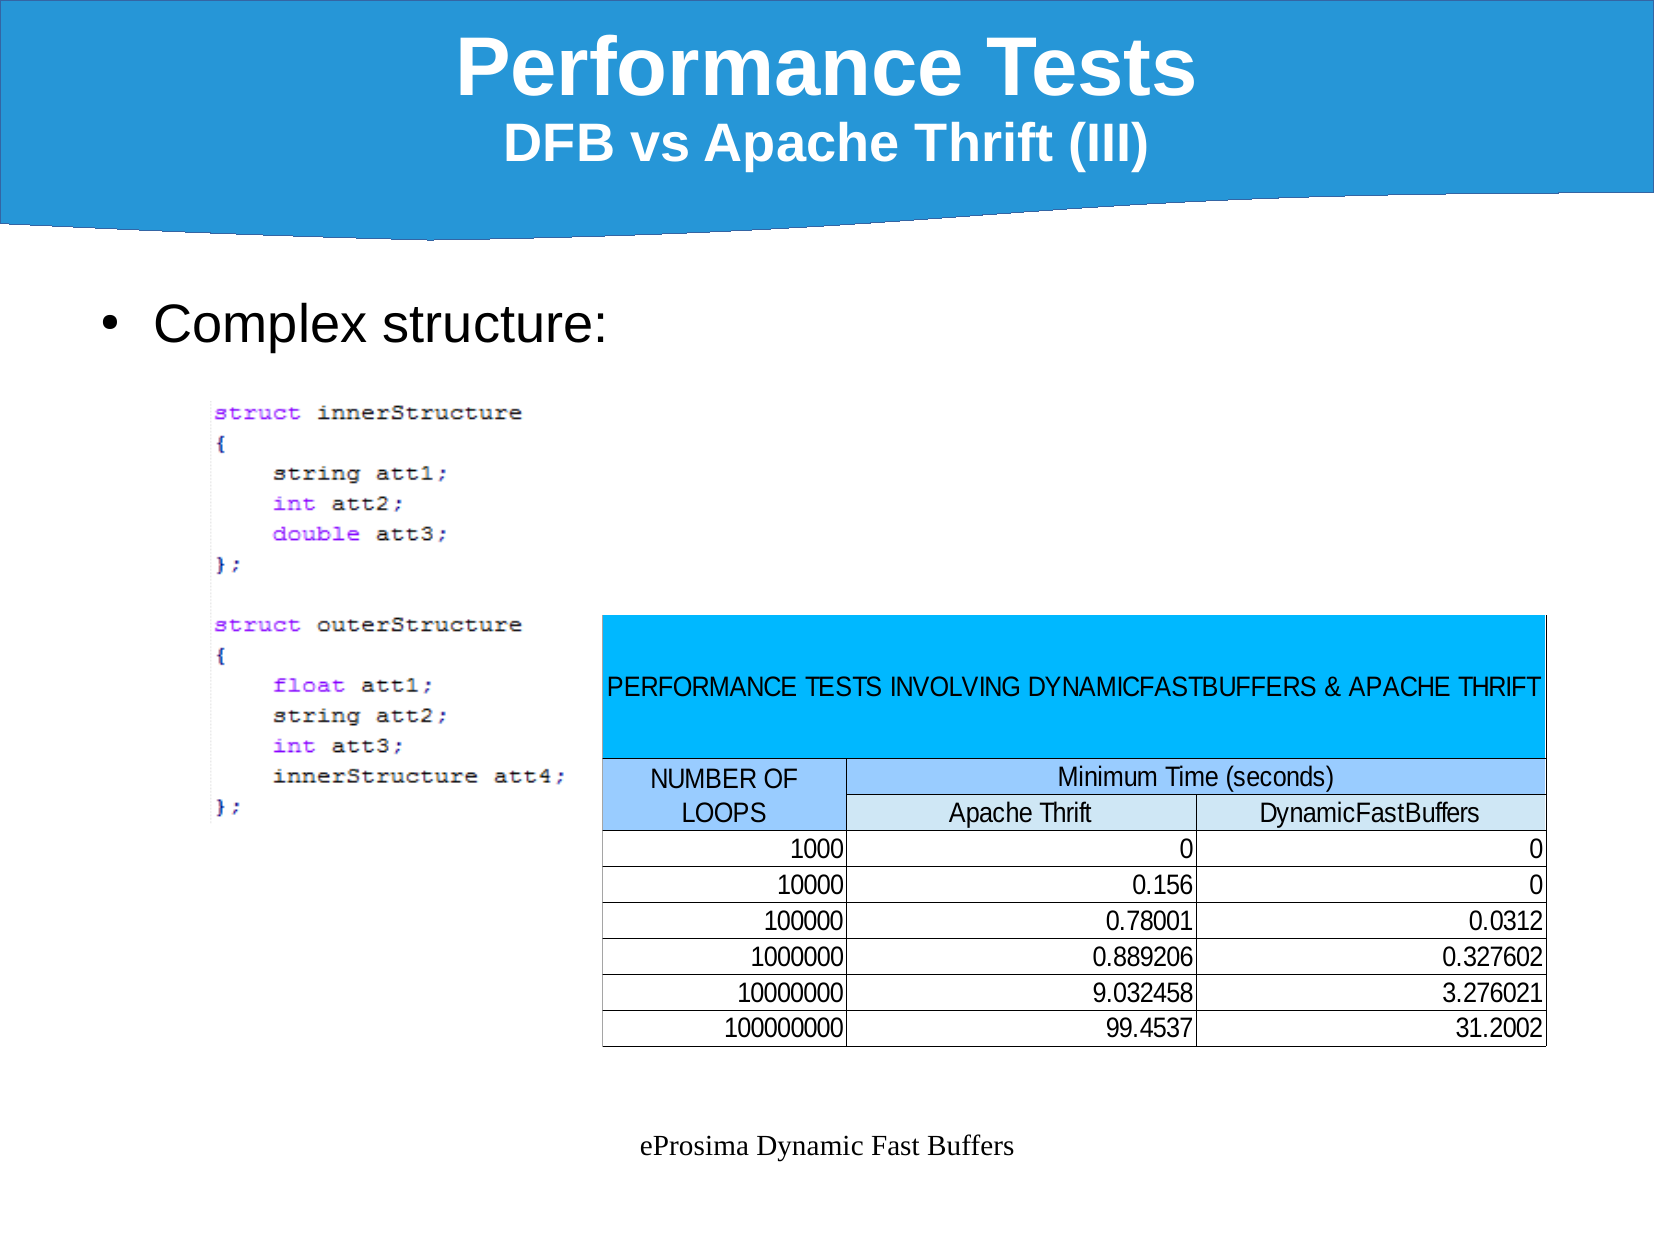

Performance Tests
DFB vs Apache Thrift (III)
# Complex structure:
eProsima Dynamic Fast Buffers